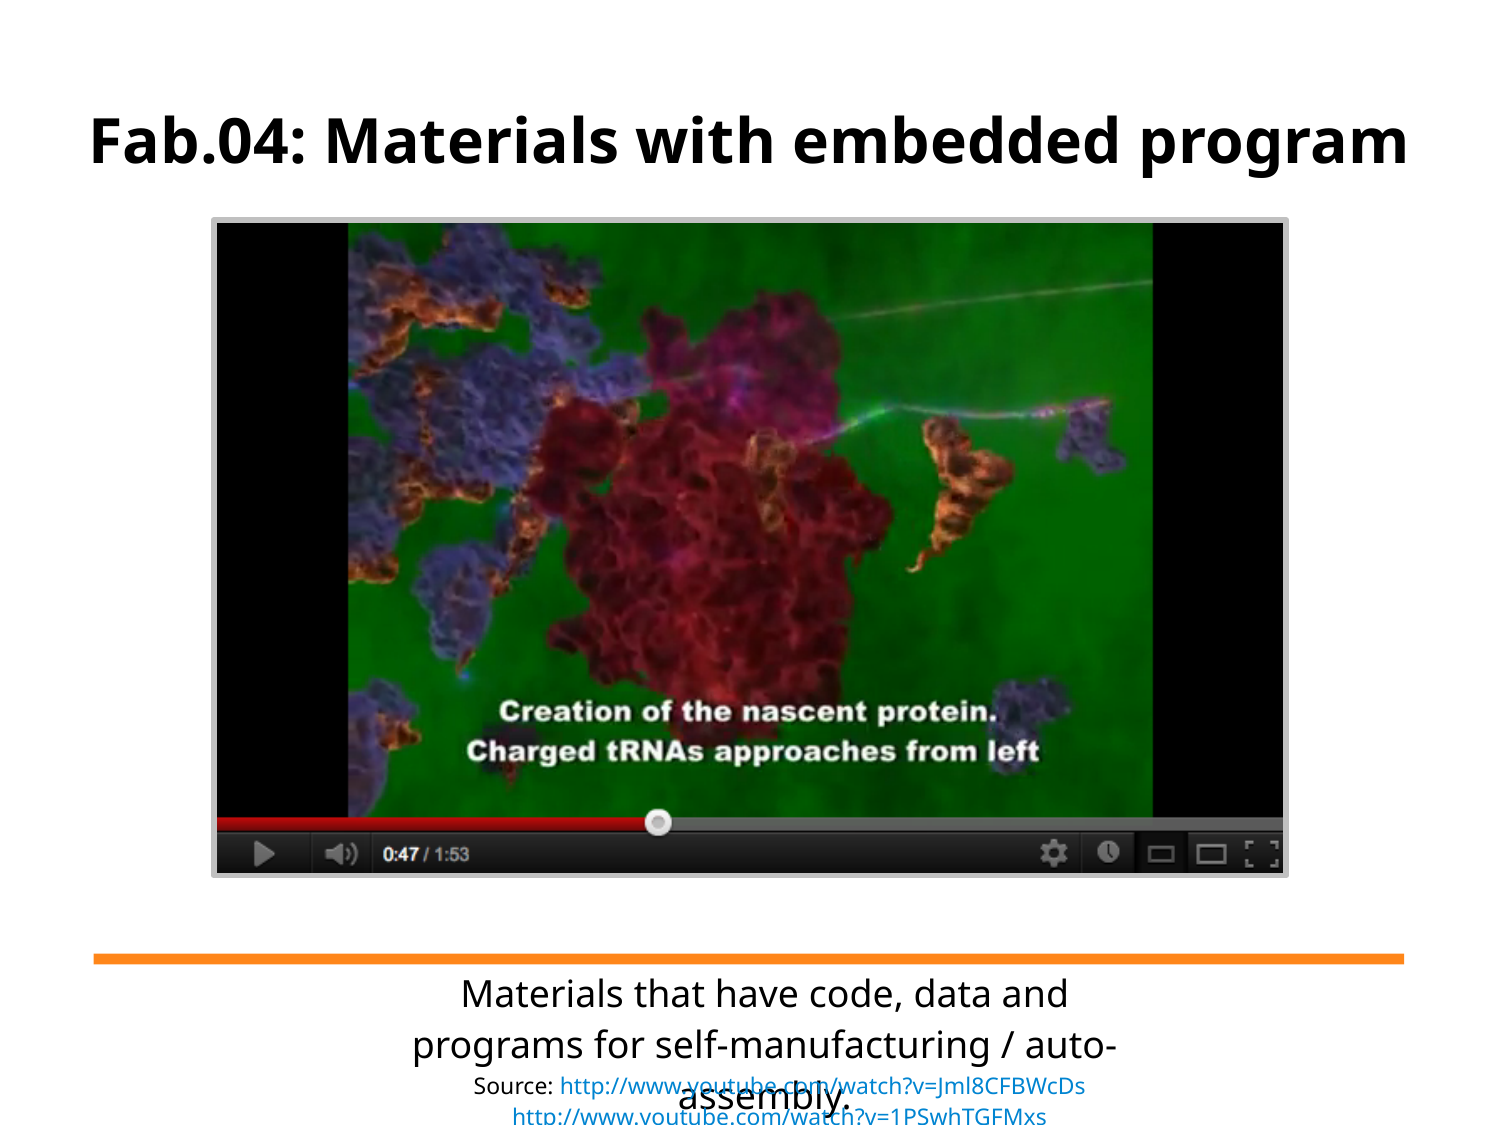

# Fab.04: Materials with embedded program
Materials that have code, data and programs for self-manufacturing / auto-assembly.
Source: http://www.youtube.com/watch?v=Jml8CFBWcDs
http://www.youtube.com/watch?v=1PSwhTGFMxs